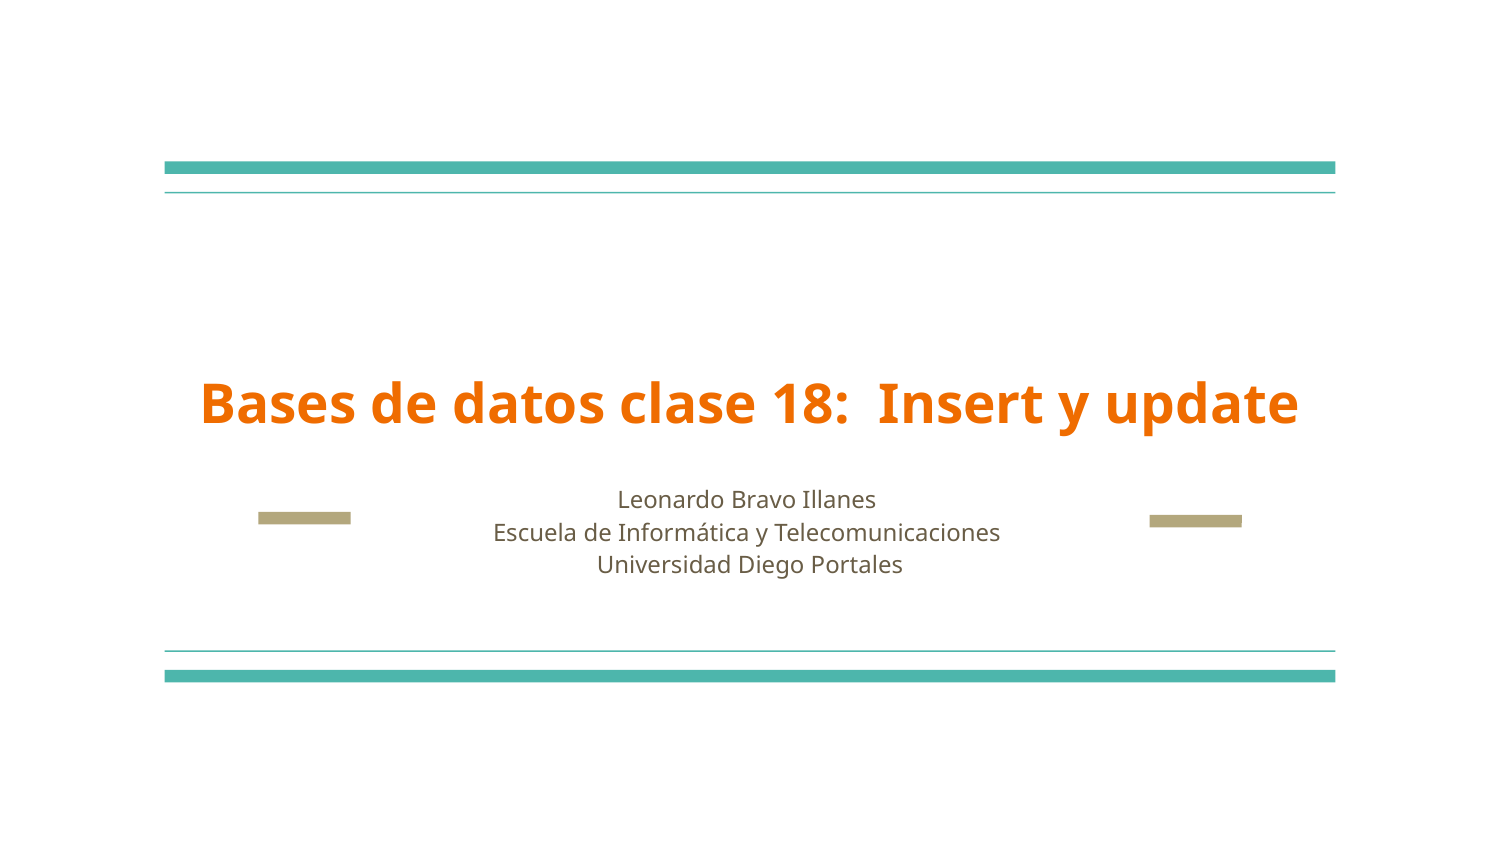

# Bases de datos clase 18: Insert y update
Leonardo Bravo Illanes
Escuela de Informática y Telecomunicaciones
Universidad Diego Portales